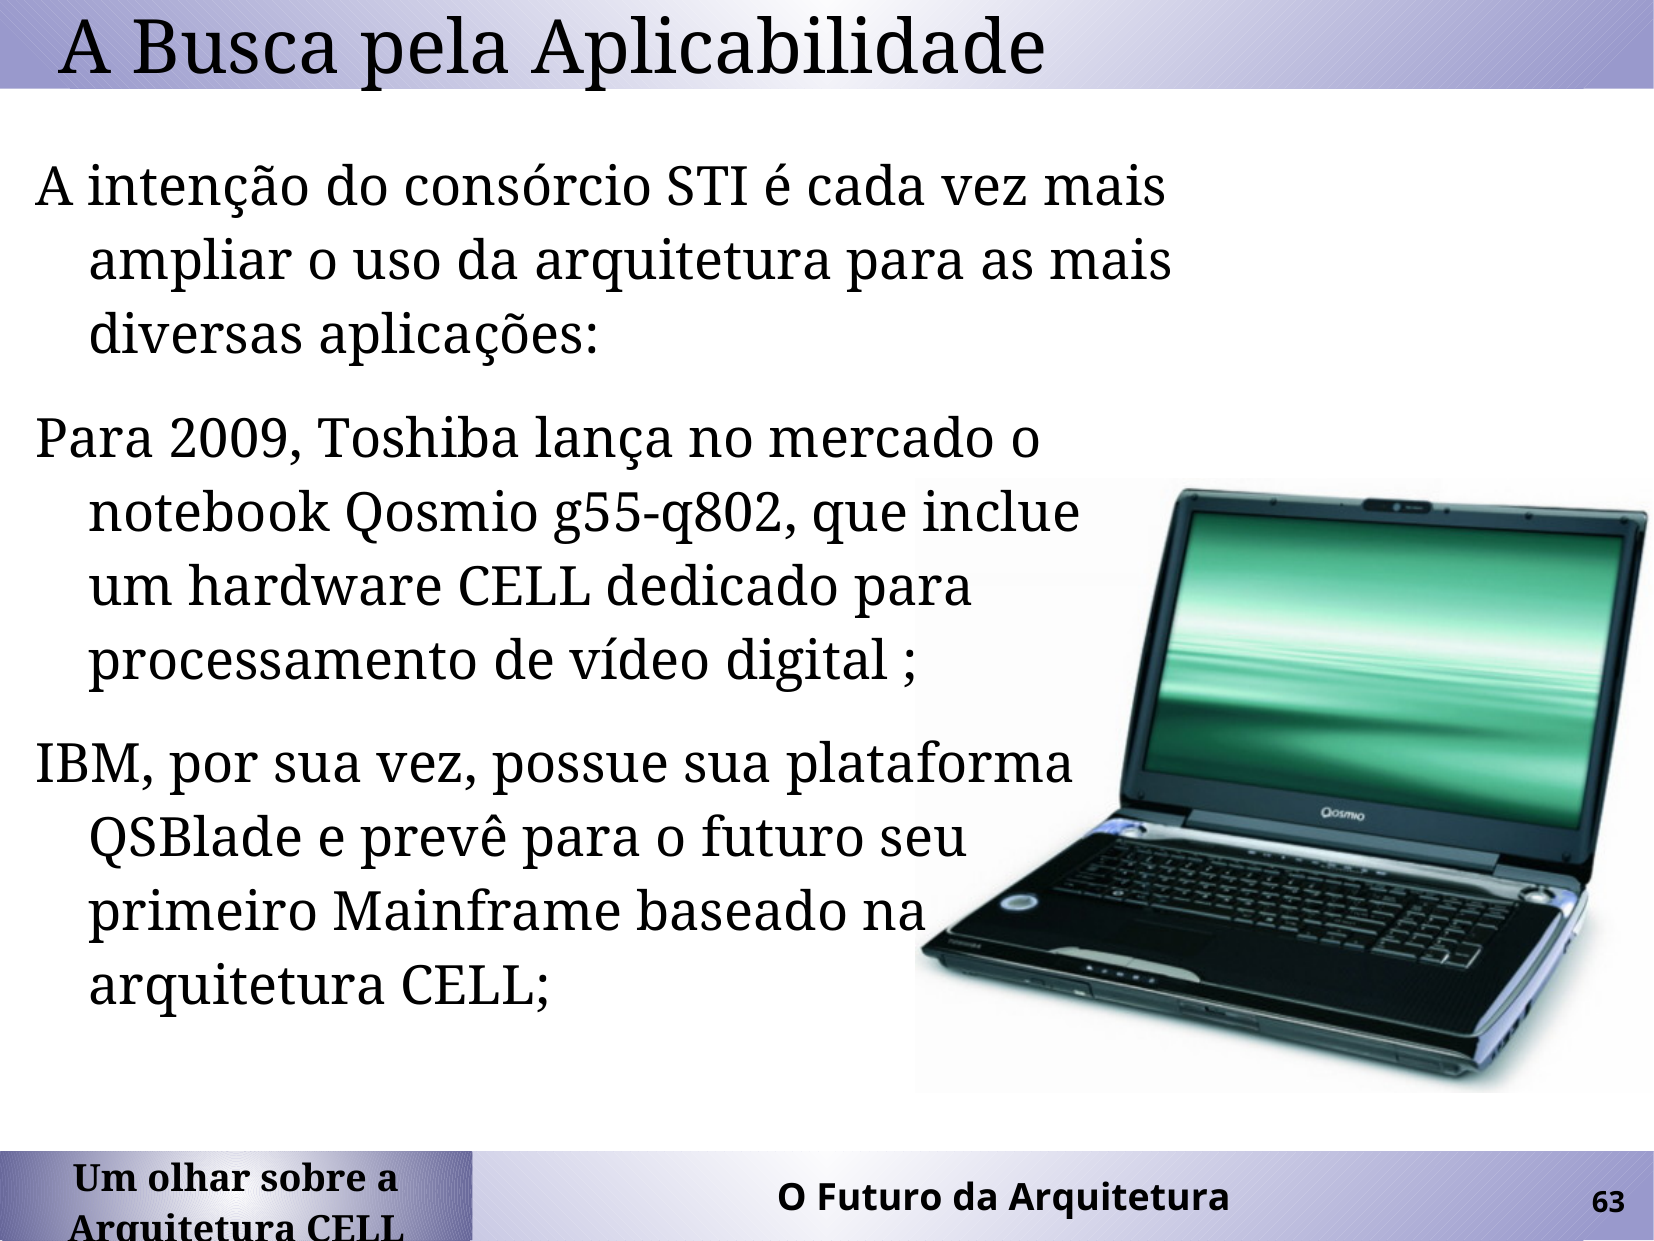

# A Busca pela Aplicabilidade
A intenção do consórcio STI é cada vez mais ampliar o uso da arquitetura para as mais diversas aplicações:
Para 2009, Toshiba lança no mercado o notebook Qosmio g55-q802, que inclue um hardware CELL dedicado para processamento de vídeo digital ;
IBM, por sua vez, possue sua plataforma QSBlade e prevê para o futuro seu primeiro Mainframe baseado na arquitetura CELL;
O Futuro da Arquitetura
63